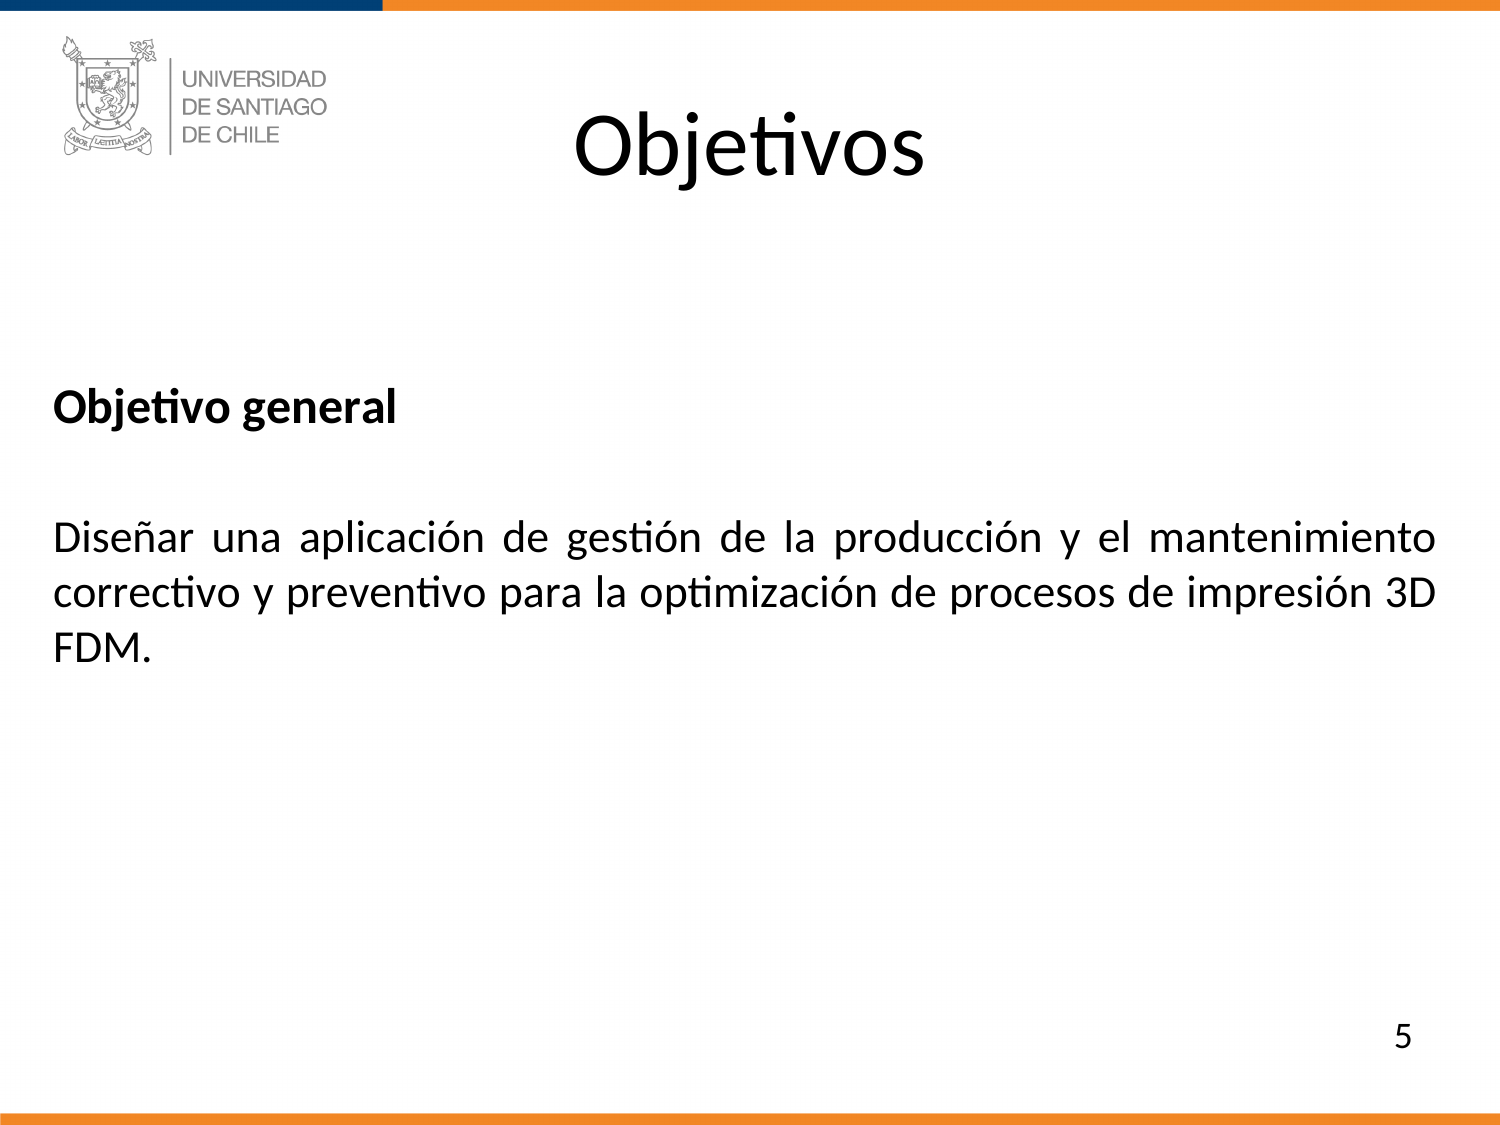

# Objetivos
Objetivo general
Diseñar una aplicación de gestión de la producción y el mantenimiento correctivo y preventivo para la optimización de procesos de impresión 3D FDM.